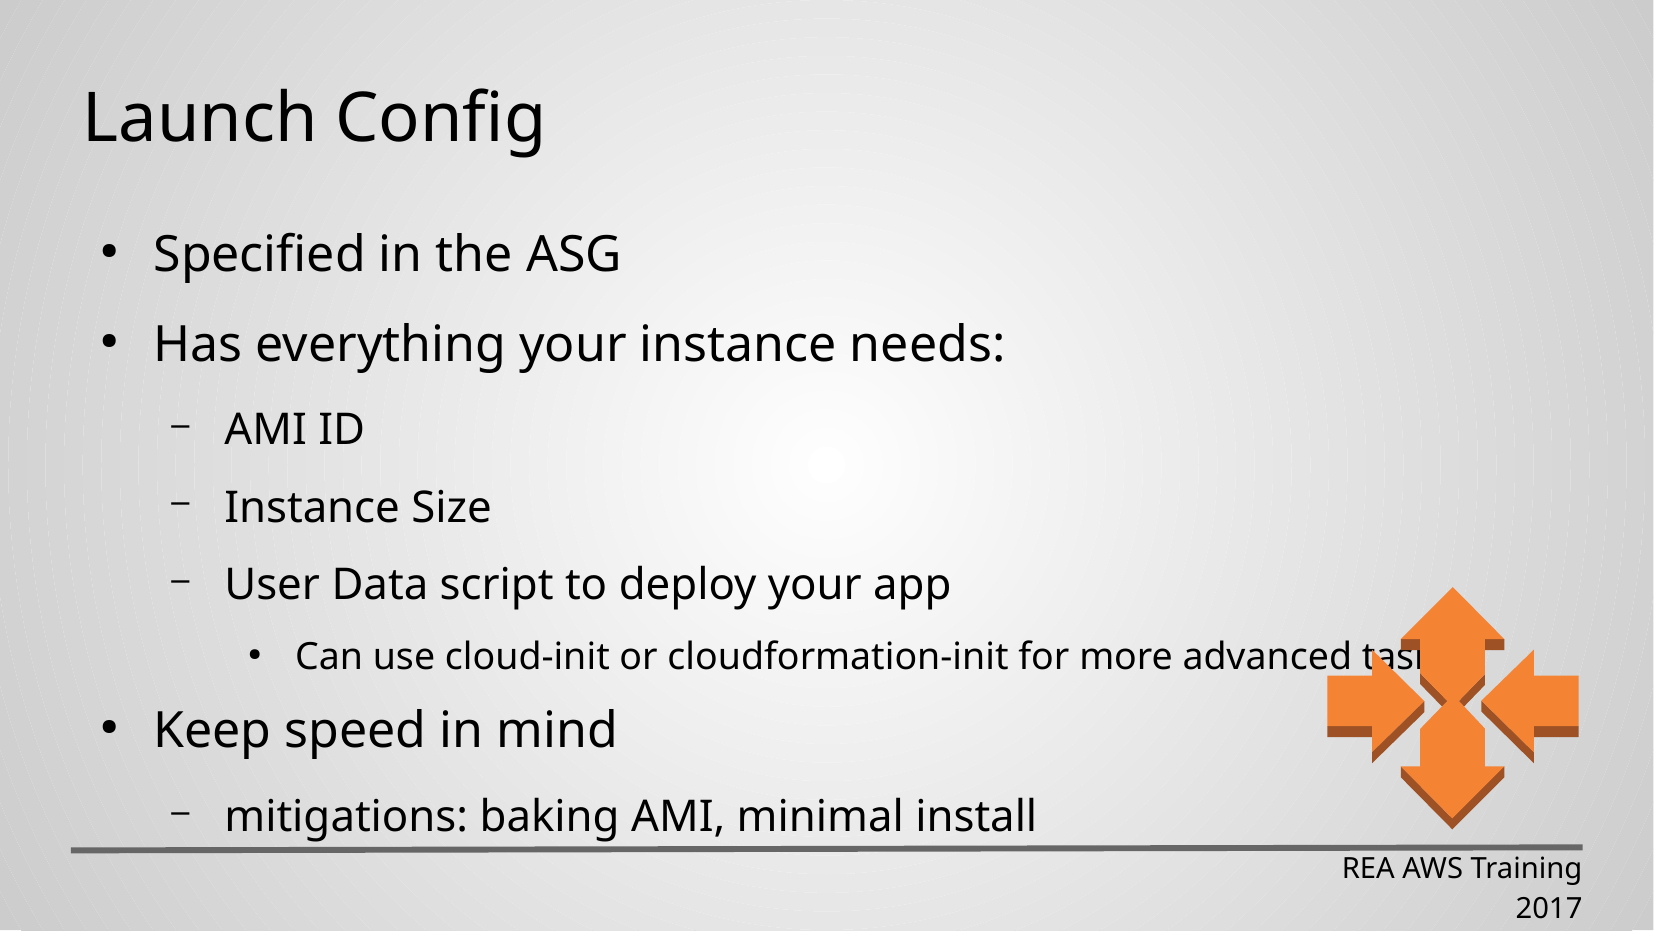

# Launch Config
Specified in the ASG
Has everything your instance needs:
AMI ID
Instance Size
User Data script to deploy your app
Can use cloud-init or cloudformation-init for more advanced tasks
Keep speed in mind
mitigations: baking AMI, minimal install